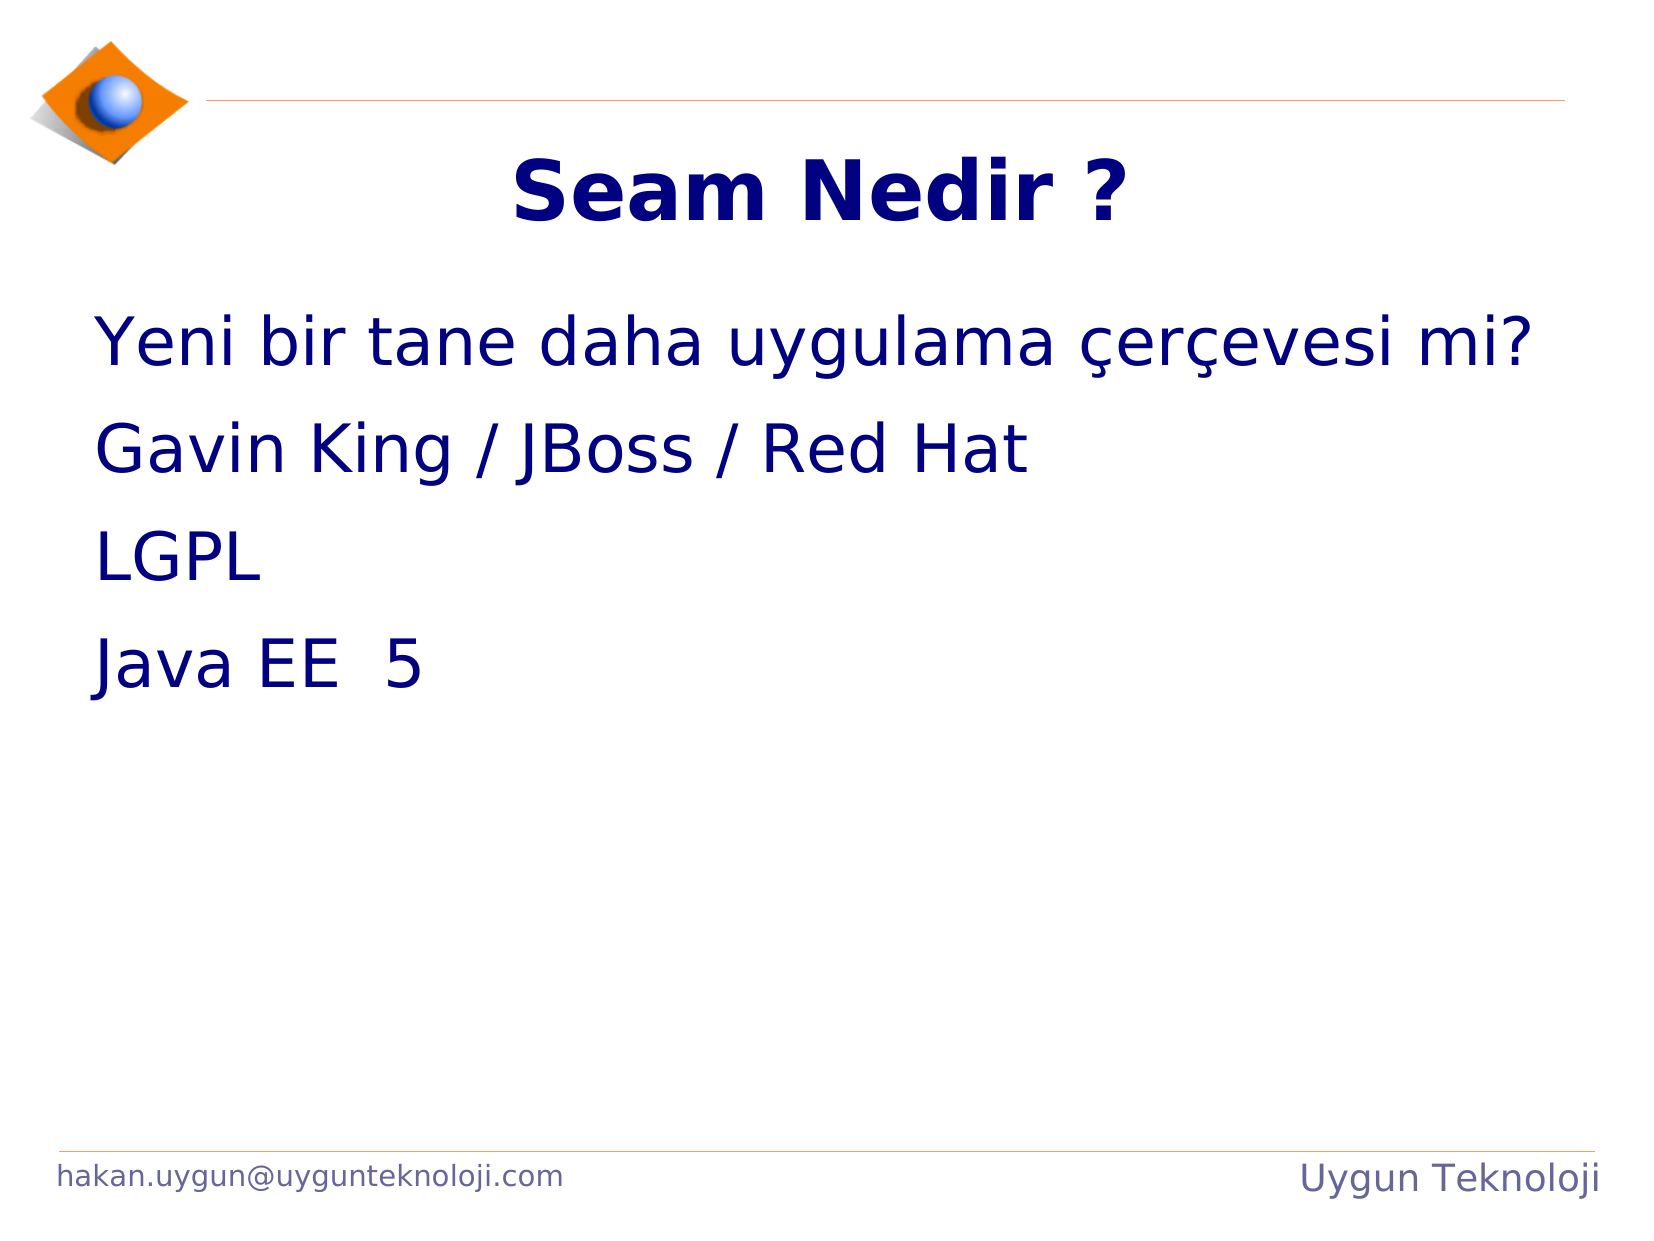

# Seam Nedir ?
Yeni bir tane daha uygulama çerçevesi mi?
Gavin King / JBoss / Red Hat
LGPL
Java EE 5